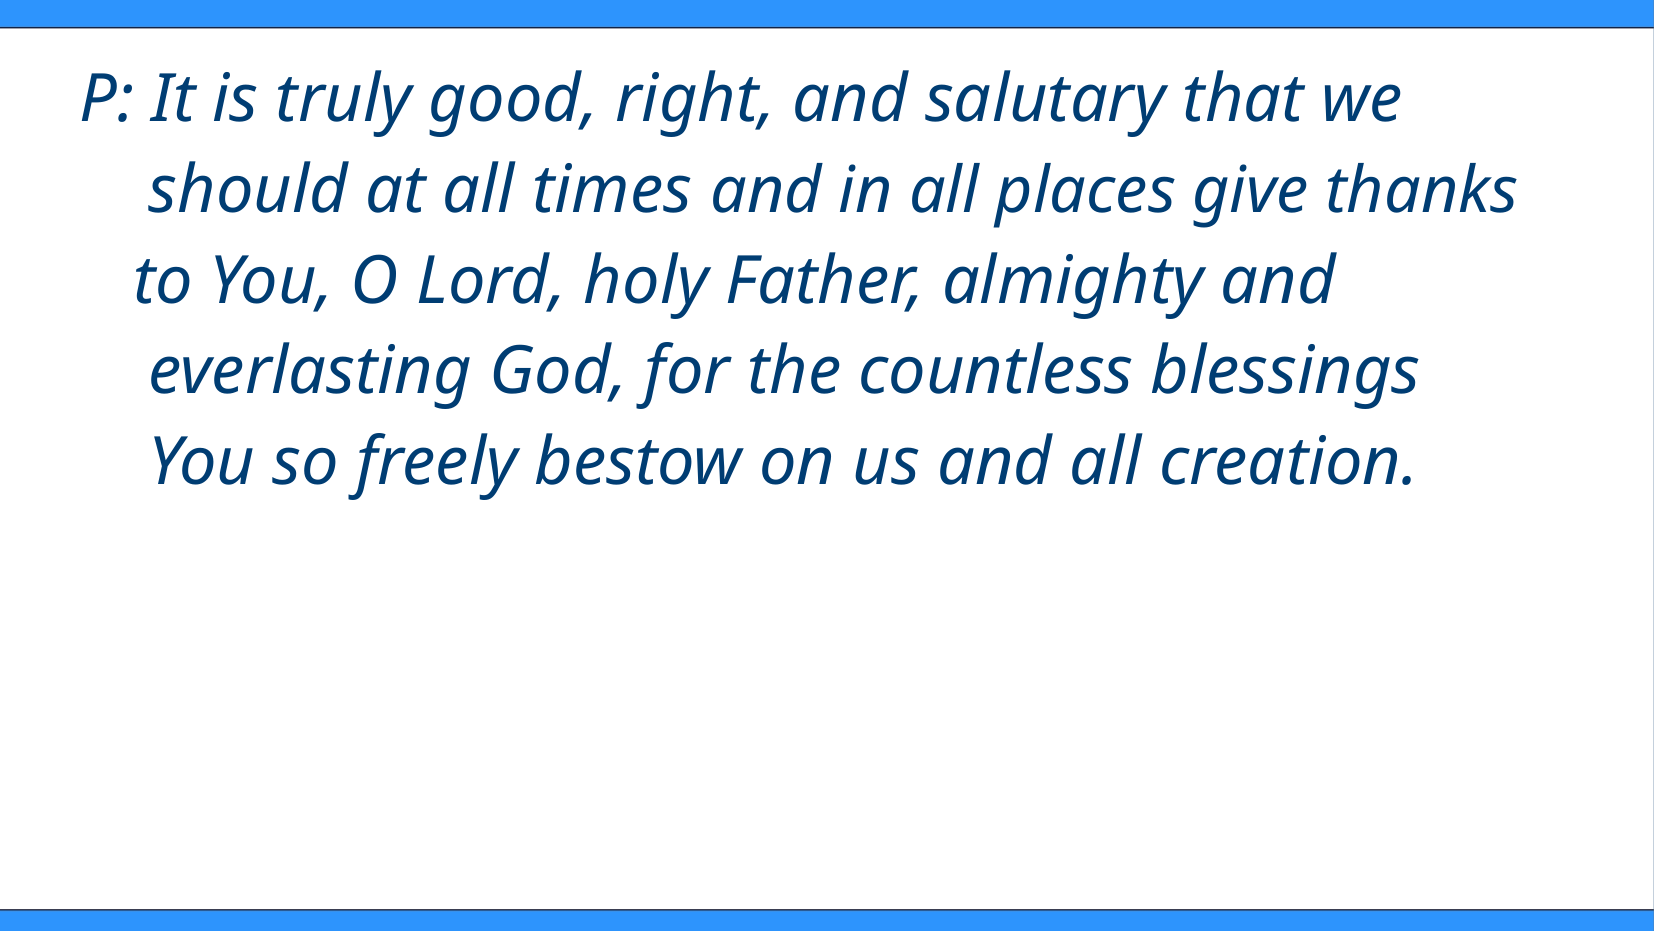

P: It is truly good, right, and salutary that we
 should at all times and in all places give thanks to You, O Lord, holy Father, almighty and
 everlasting God, for the countless blessings
 You so freely bestow on us and all creation.